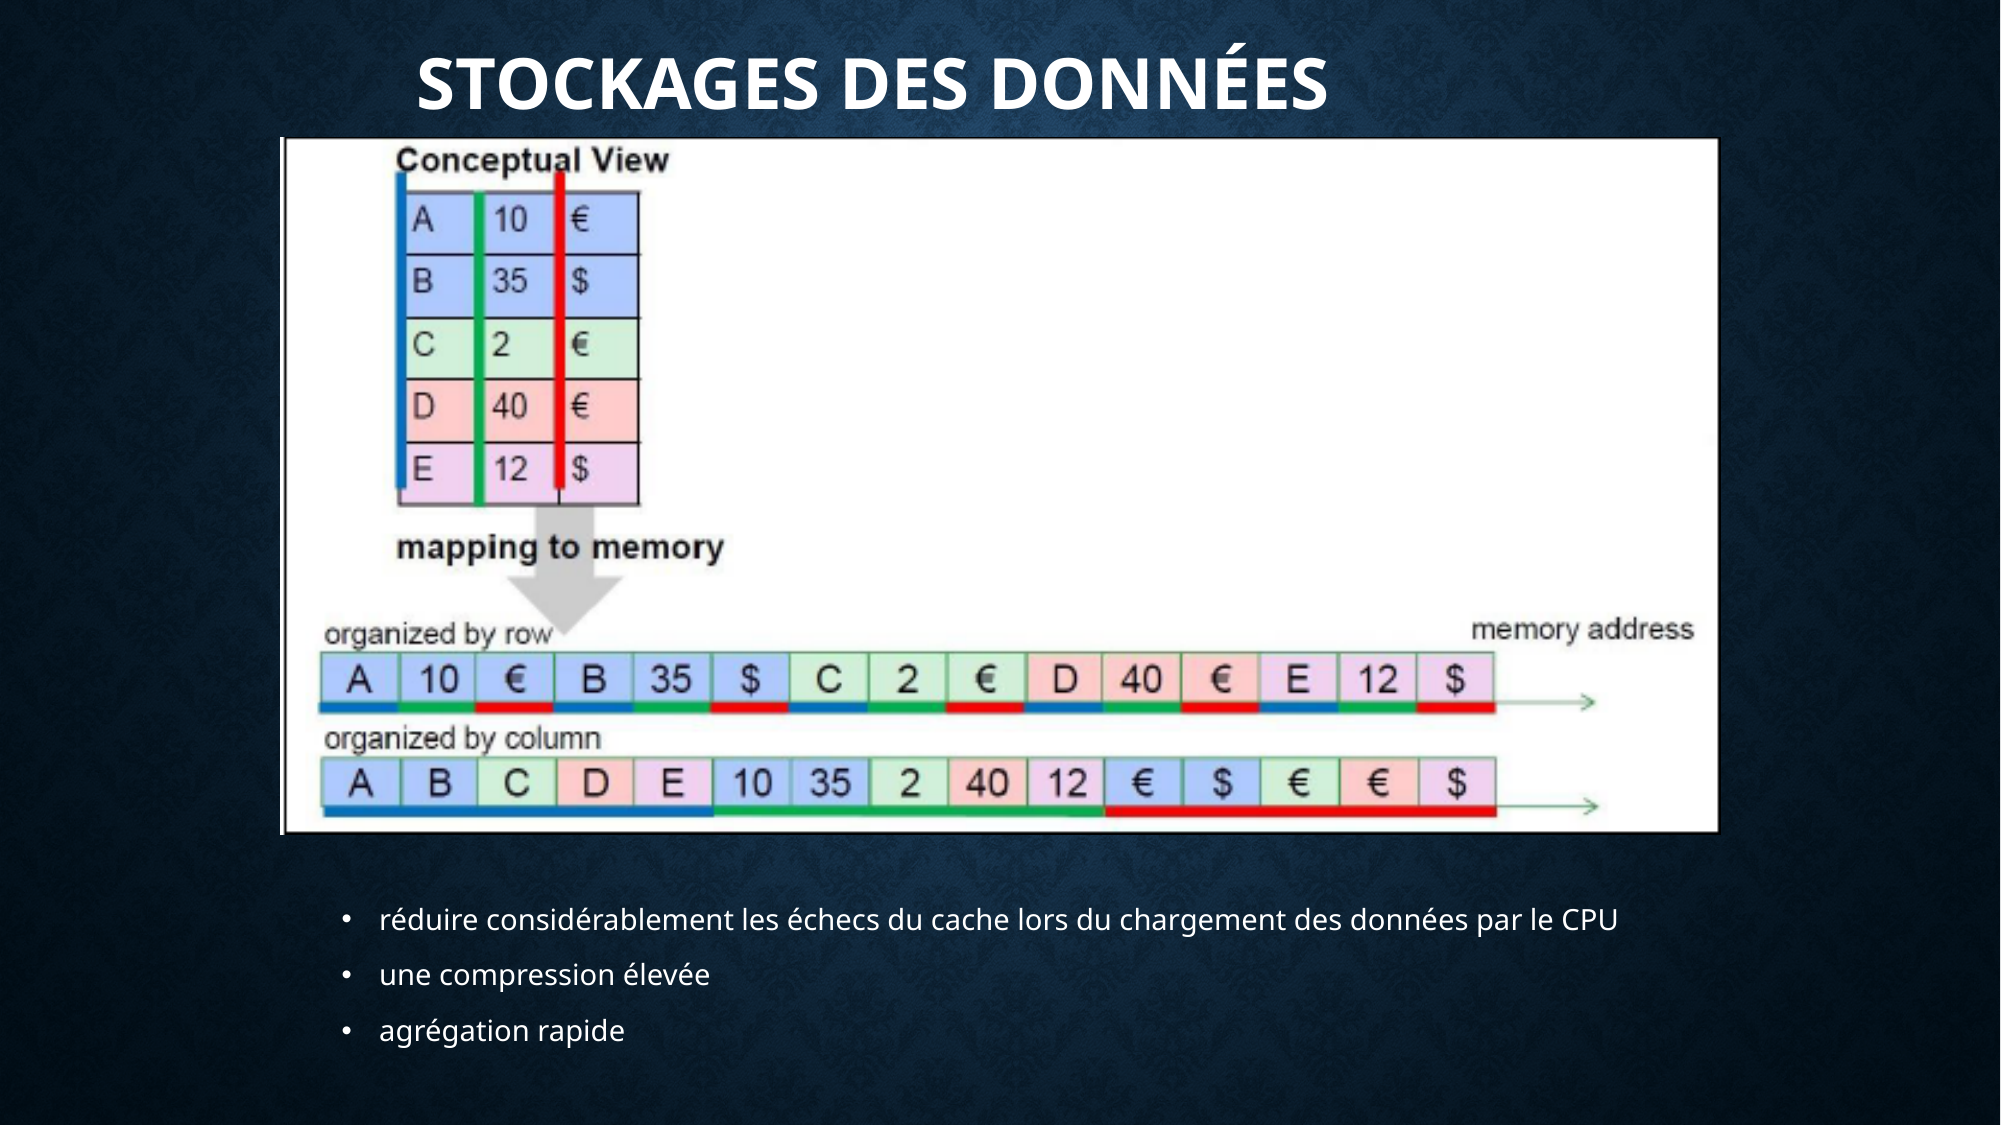

# Stockages des données
réduire considérablement les échecs du cache lors du chargement des données par le CPU
une compression élevée
agrégation rapide